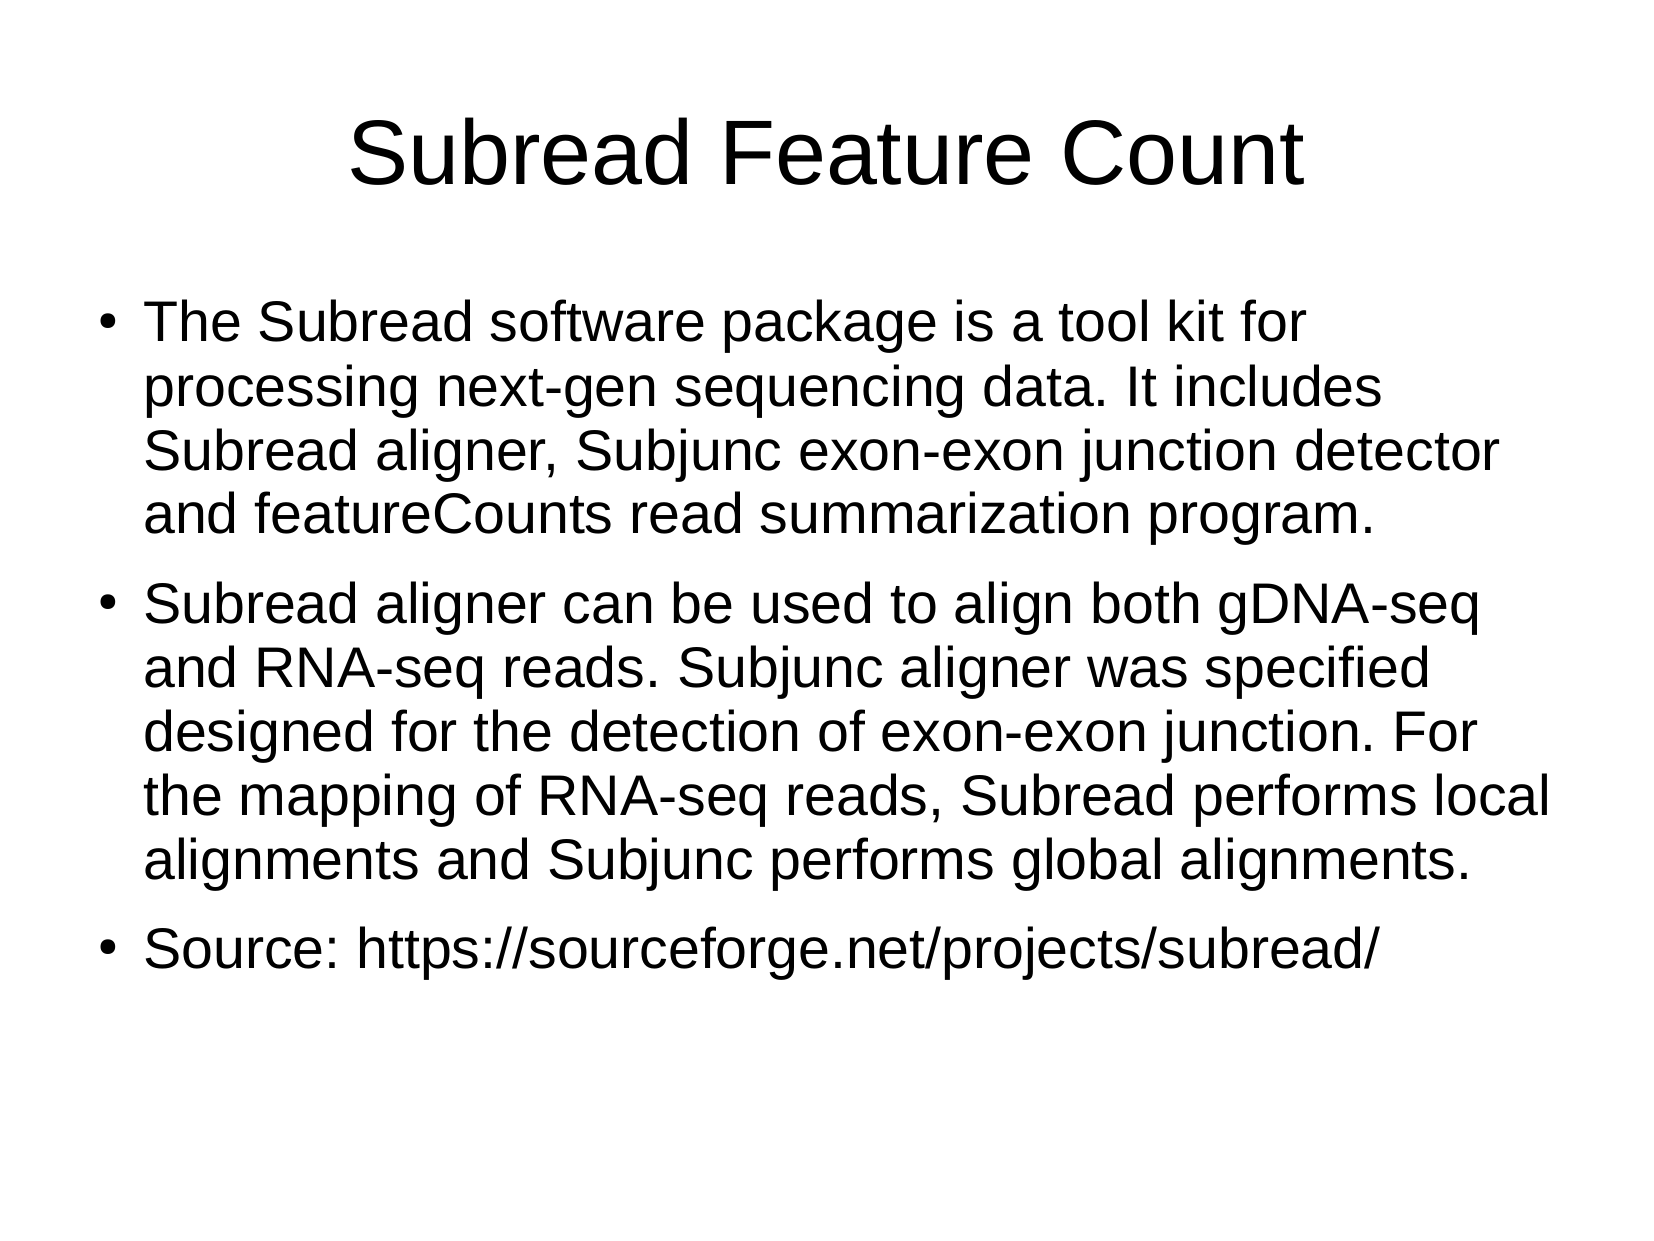

# Subread Feature Count
The Subread software package is a tool kit for processing next-gen sequencing data. It includes Subread aligner, Subjunc exon-exon junction detector and featureCounts read summarization program.
Subread aligner can be used to align both gDNA-seq and RNA-seq reads. Subjunc aligner was specified designed for the detection of exon-exon junction. For the mapping of RNA-seq reads, Subread performs local alignments and Subjunc performs global alignments.
Source: https://sourceforge.net/projects/subread/